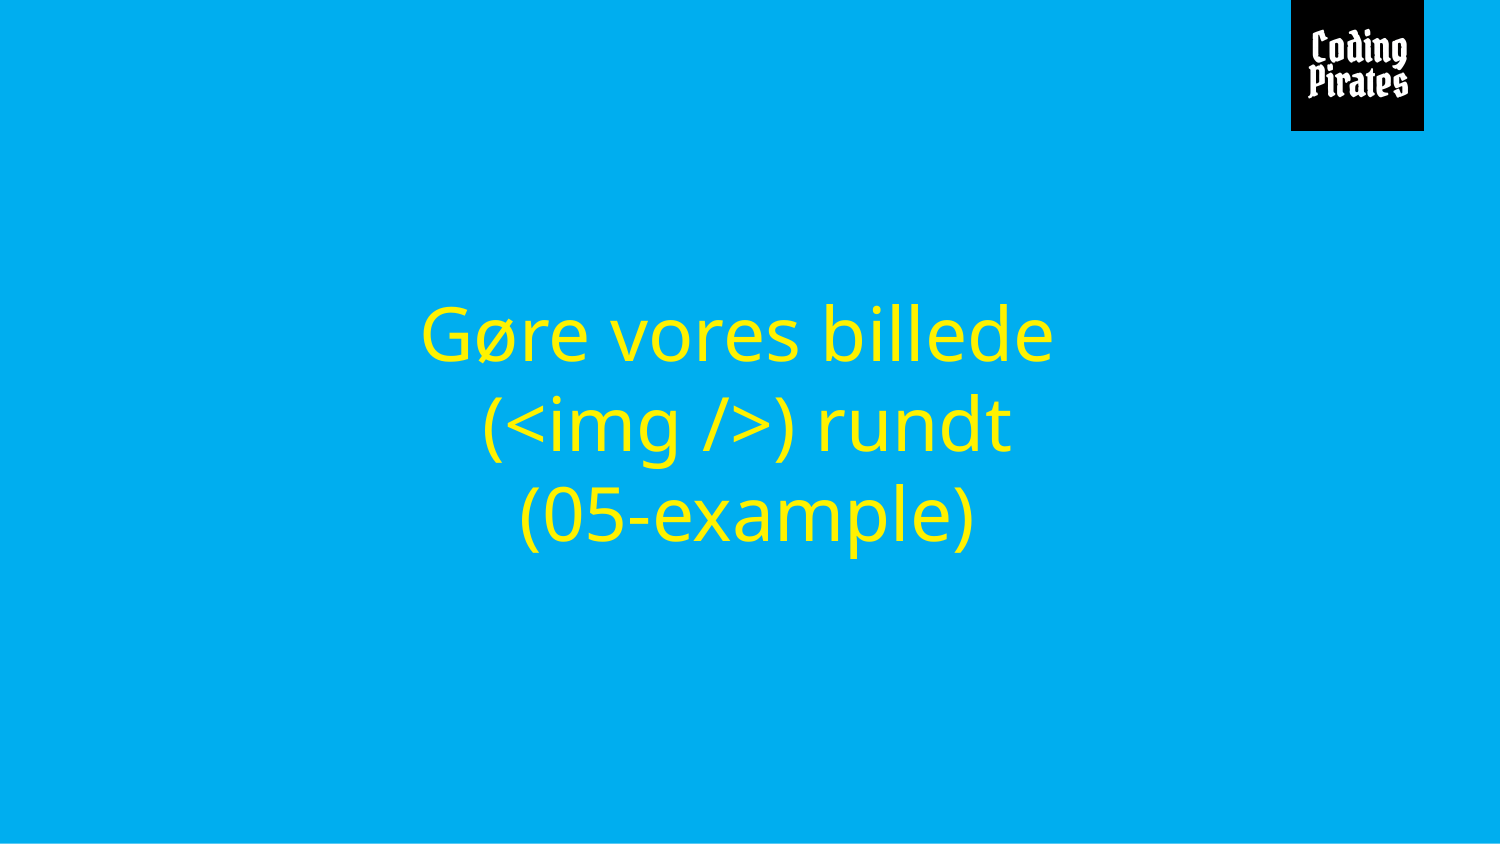

# Gøre vores billede (<img />) rundt (05-example)